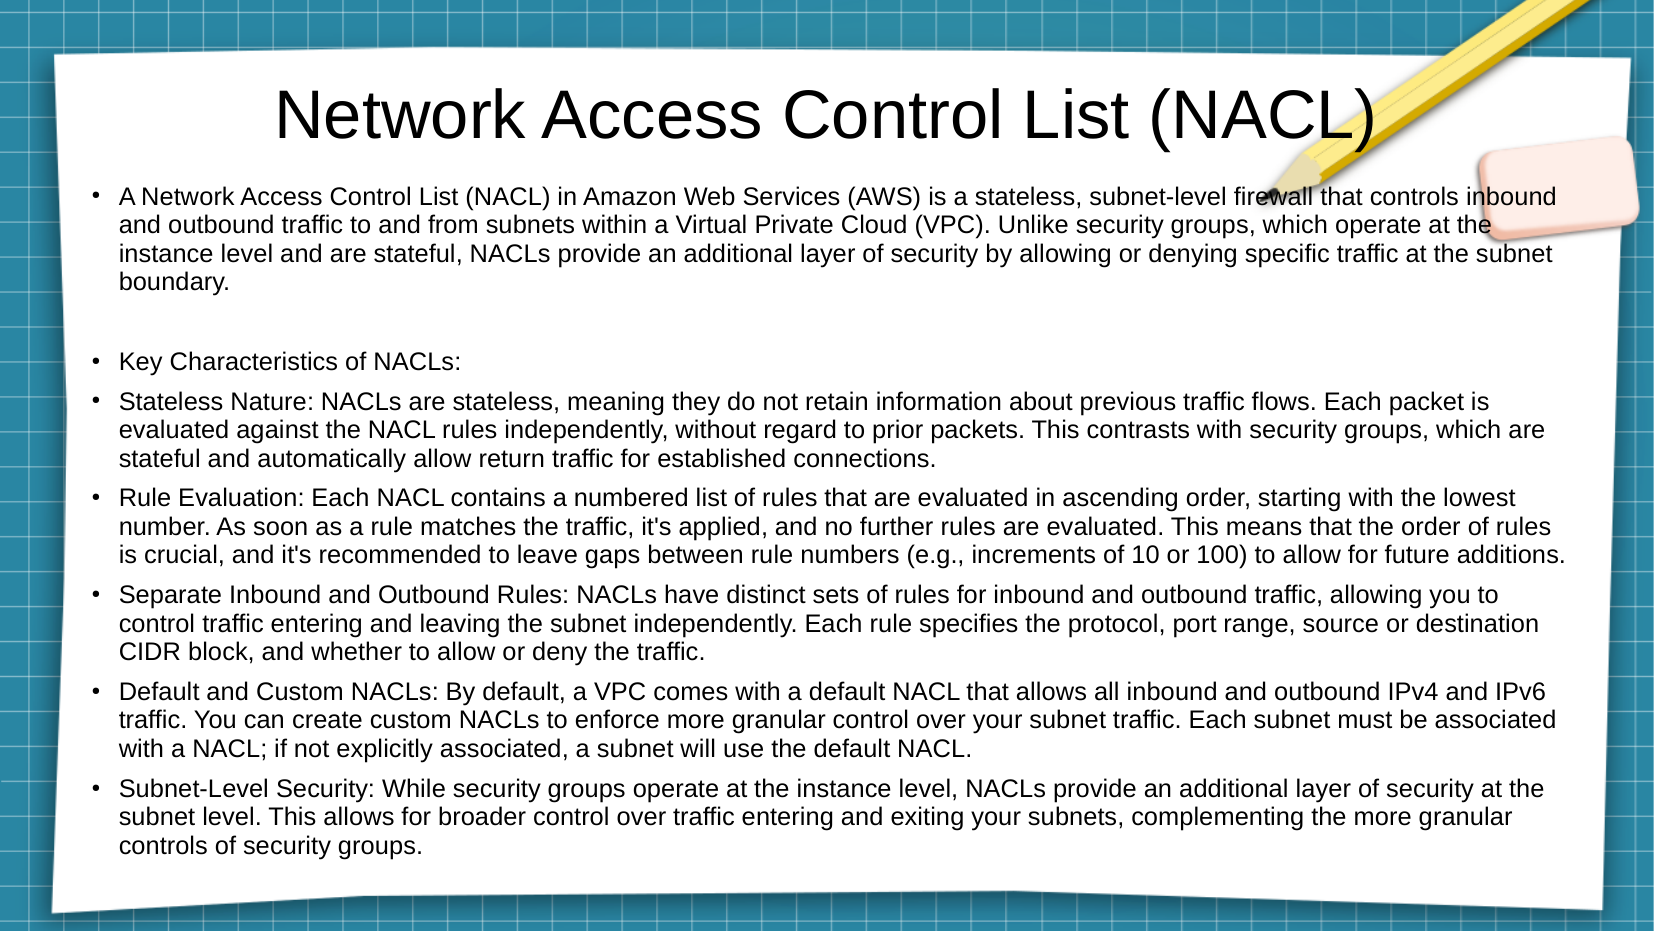

# Network Access Control List (NACL)
A Network Access Control List (NACL) in Amazon Web Services (AWS) is a stateless, subnet-level firewall that controls inbound and outbound traffic to and from subnets within a Virtual Private Cloud (VPC). Unlike security groups, which operate at the instance level and are stateful, NACLs provide an additional layer of security by allowing or denying specific traffic at the subnet boundary.
Key Characteristics of NACLs:
Stateless Nature: NACLs are stateless, meaning they do not retain information about previous traffic flows. Each packet is evaluated against the NACL rules independently, without regard to prior packets. This contrasts with security groups, which are stateful and automatically allow return traffic for established connections.
Rule Evaluation: Each NACL contains a numbered list of rules that are evaluated in ascending order, starting with the lowest number. As soon as a rule matches the traffic, it's applied, and no further rules are evaluated. This means that the order of rules is crucial, and it's recommended to leave gaps between rule numbers (e.g., increments of 10 or 100) to allow for future additions.
Separate Inbound and Outbound Rules: NACLs have distinct sets of rules for inbound and outbound traffic, allowing you to control traffic entering and leaving the subnet independently. Each rule specifies the protocol, port range, source or destination CIDR block, and whether to allow or deny the traffic.
Default and Custom NACLs: By default, a VPC comes with a default NACL that allows all inbound and outbound IPv4 and IPv6 traffic. You can create custom NACLs to enforce more granular control over your subnet traffic. Each subnet must be associated with a NACL; if not explicitly associated, a subnet will use the default NACL.
Subnet-Level Security: While security groups operate at the instance level, NACLs provide an additional layer of security at the subnet level. This allows for broader control over traffic entering and exiting your subnets, complementing the more granular controls of security groups.